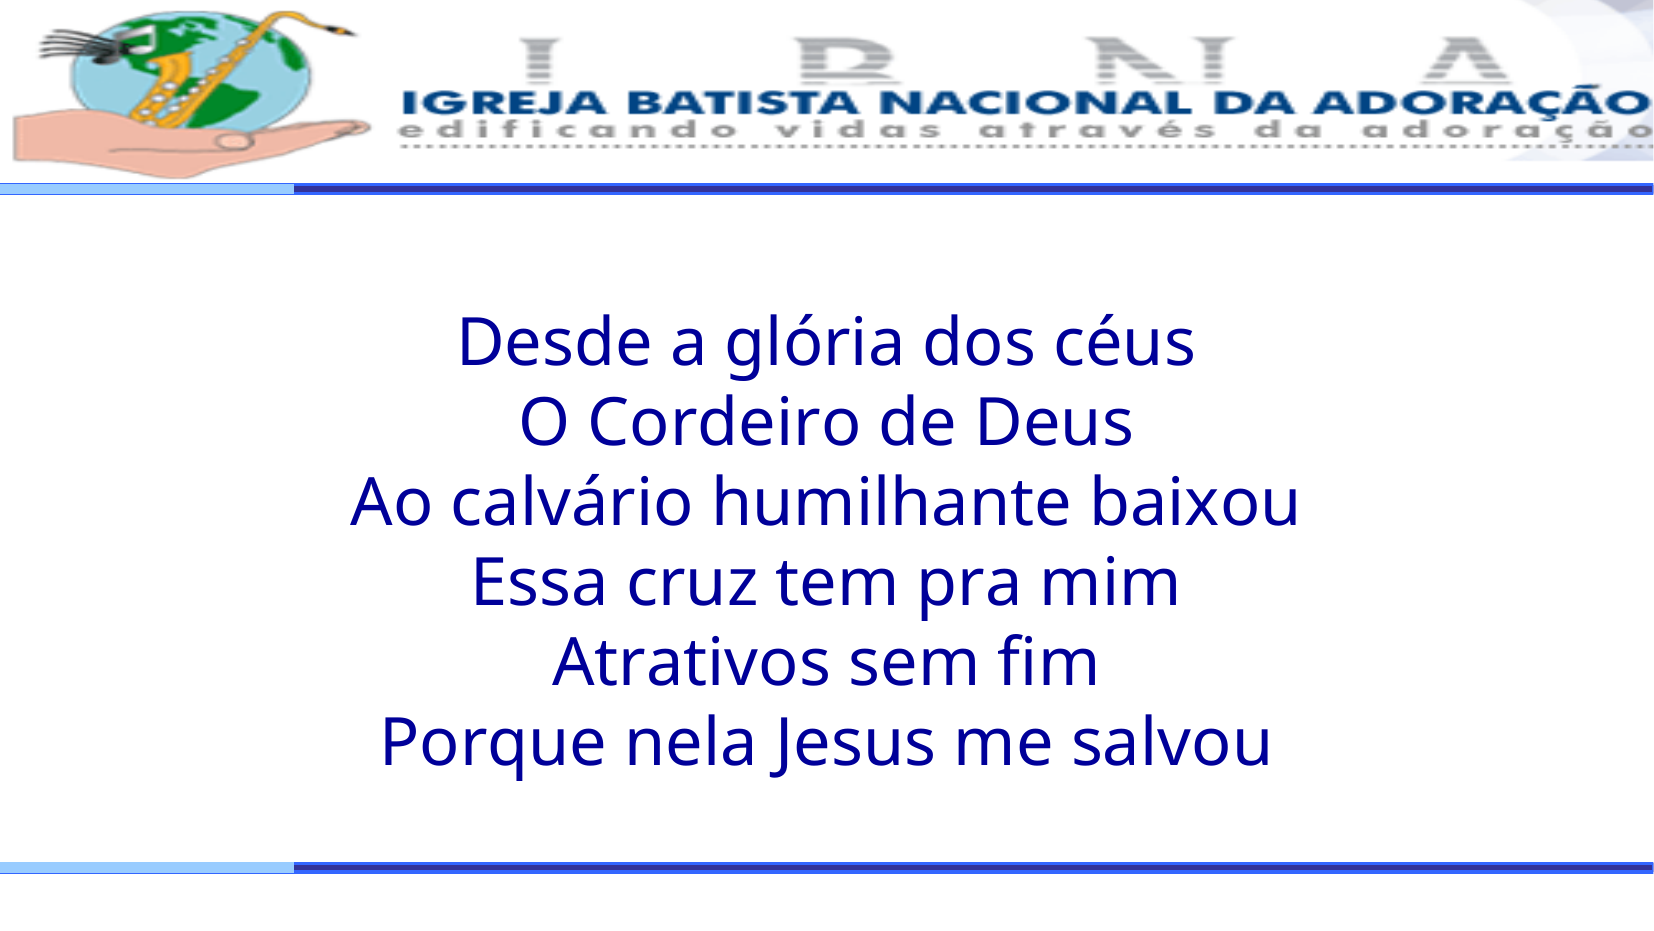

Desde a glória dos céus
O Cordeiro de Deus
Ao calvário humilhante baixou
Essa cruz tem pra mim
Atrativos sem fim
Porque nela Jesus me salvou